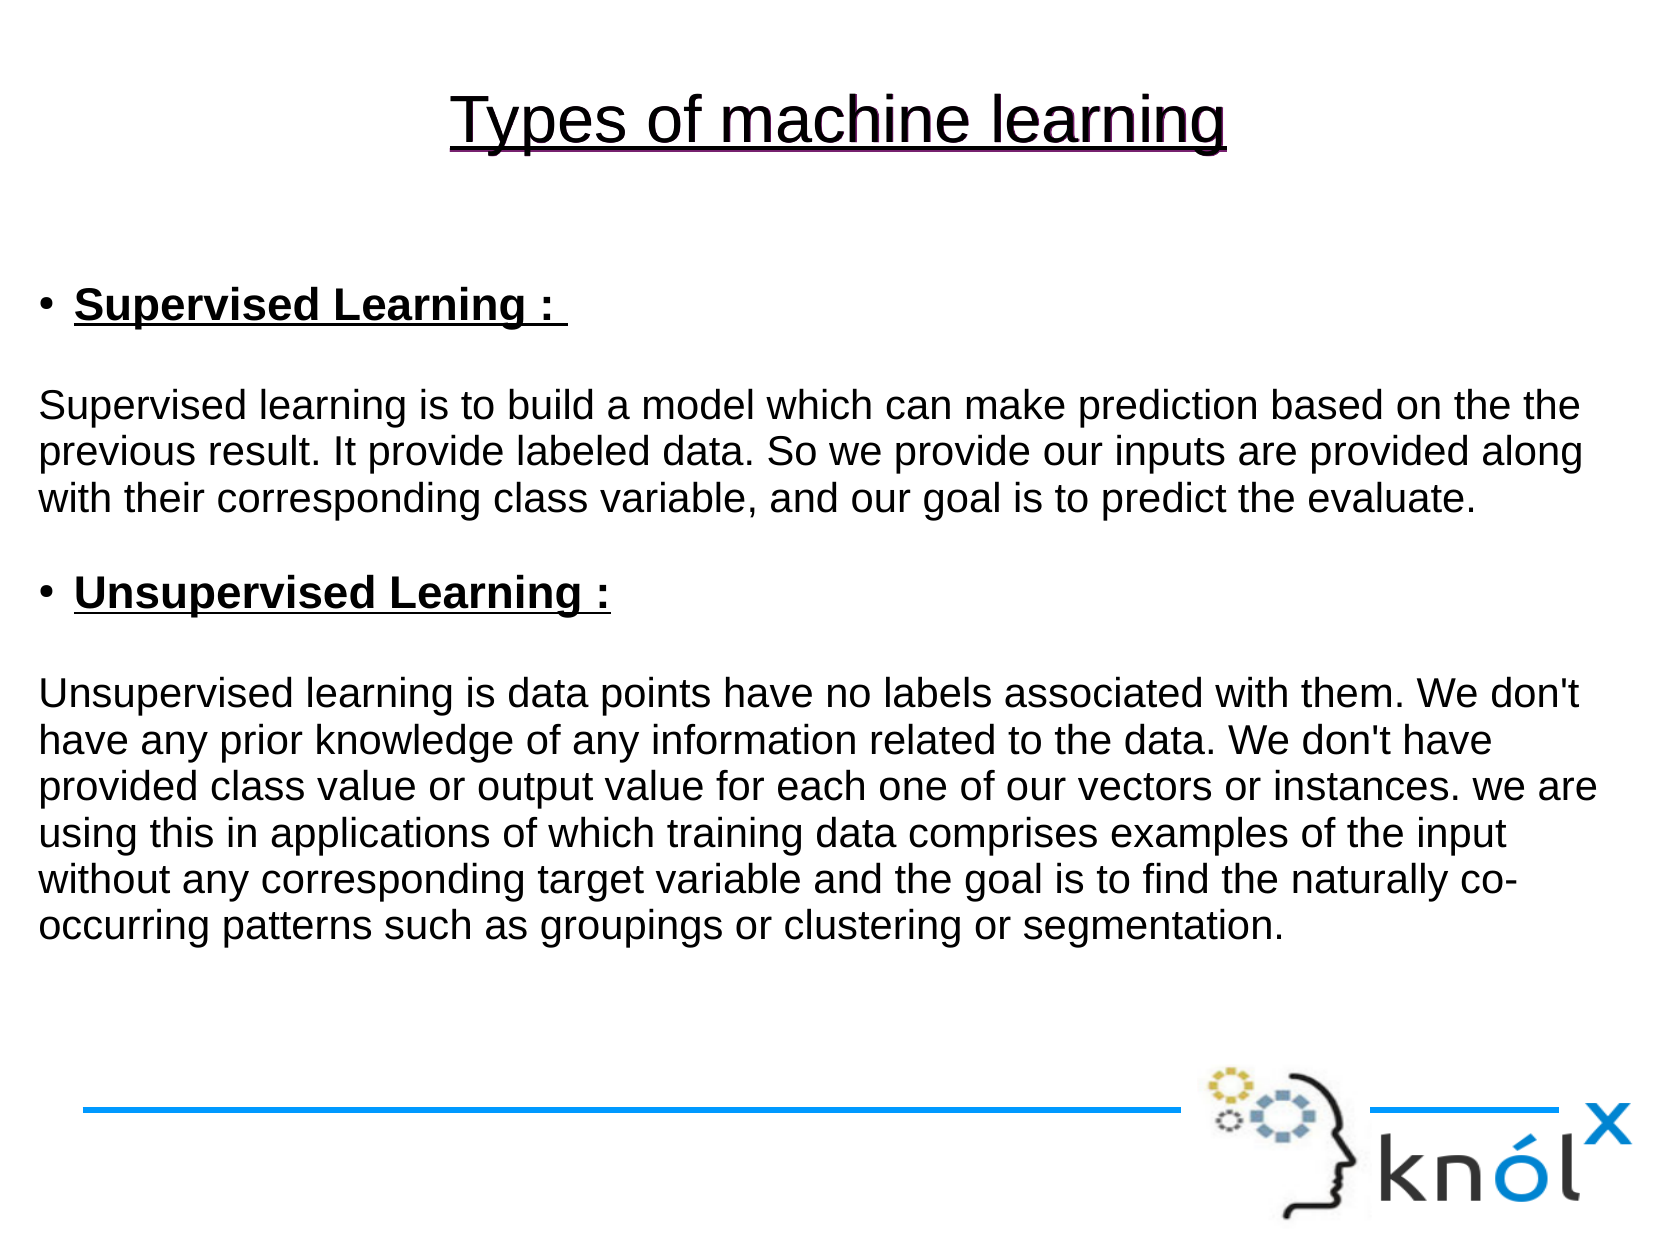

# Types of machine learning
Supervised Learning :
Supervised learning is to build a model which can make prediction based on the the previous result. It provide labeled data. So we provide our inputs are provided along with their corresponding class variable, and our goal is to predict the evaluate.
Unsupervised Learning :
Unsupervised learning is data points have no labels associated with them. We don't have any prior knowledge of any information related to the data. We don't have provided class value or output value for each one of our vectors or instances. we are using this in applications of which training data comprises examples of the input without any corresponding target variable and the goal is to find the naturally co-occurring patterns such as groupings or clustering or segmentation.